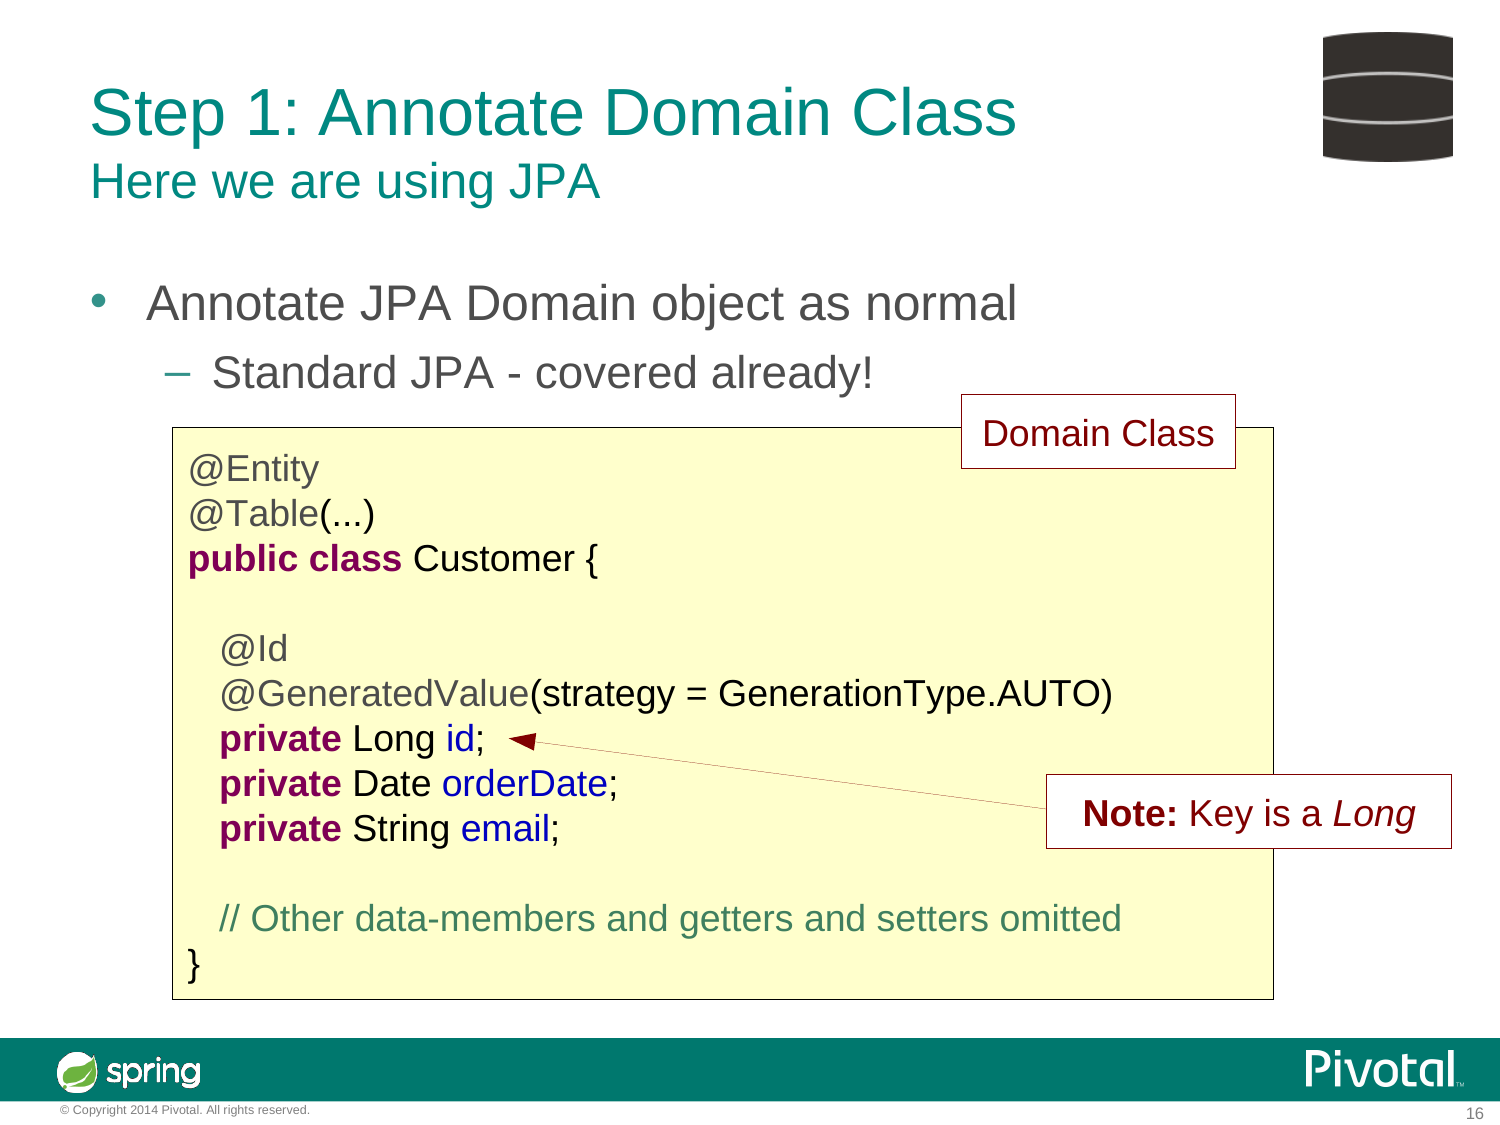

# Step 1: Annotate Domain Class Here we are using JPA
Annotate JPA Domain object as normal
Standard JPA - covered already!
Domain Class
@Entity
@Table(...)
public class Customer {
 @Id
 @GeneratedValue(strategy = GenerationType.AUTO)
 private Long id;
 private Date orderDate;
 private String email;
 // Other data-members and getters and setters omitted
}
Note: Key is a Long